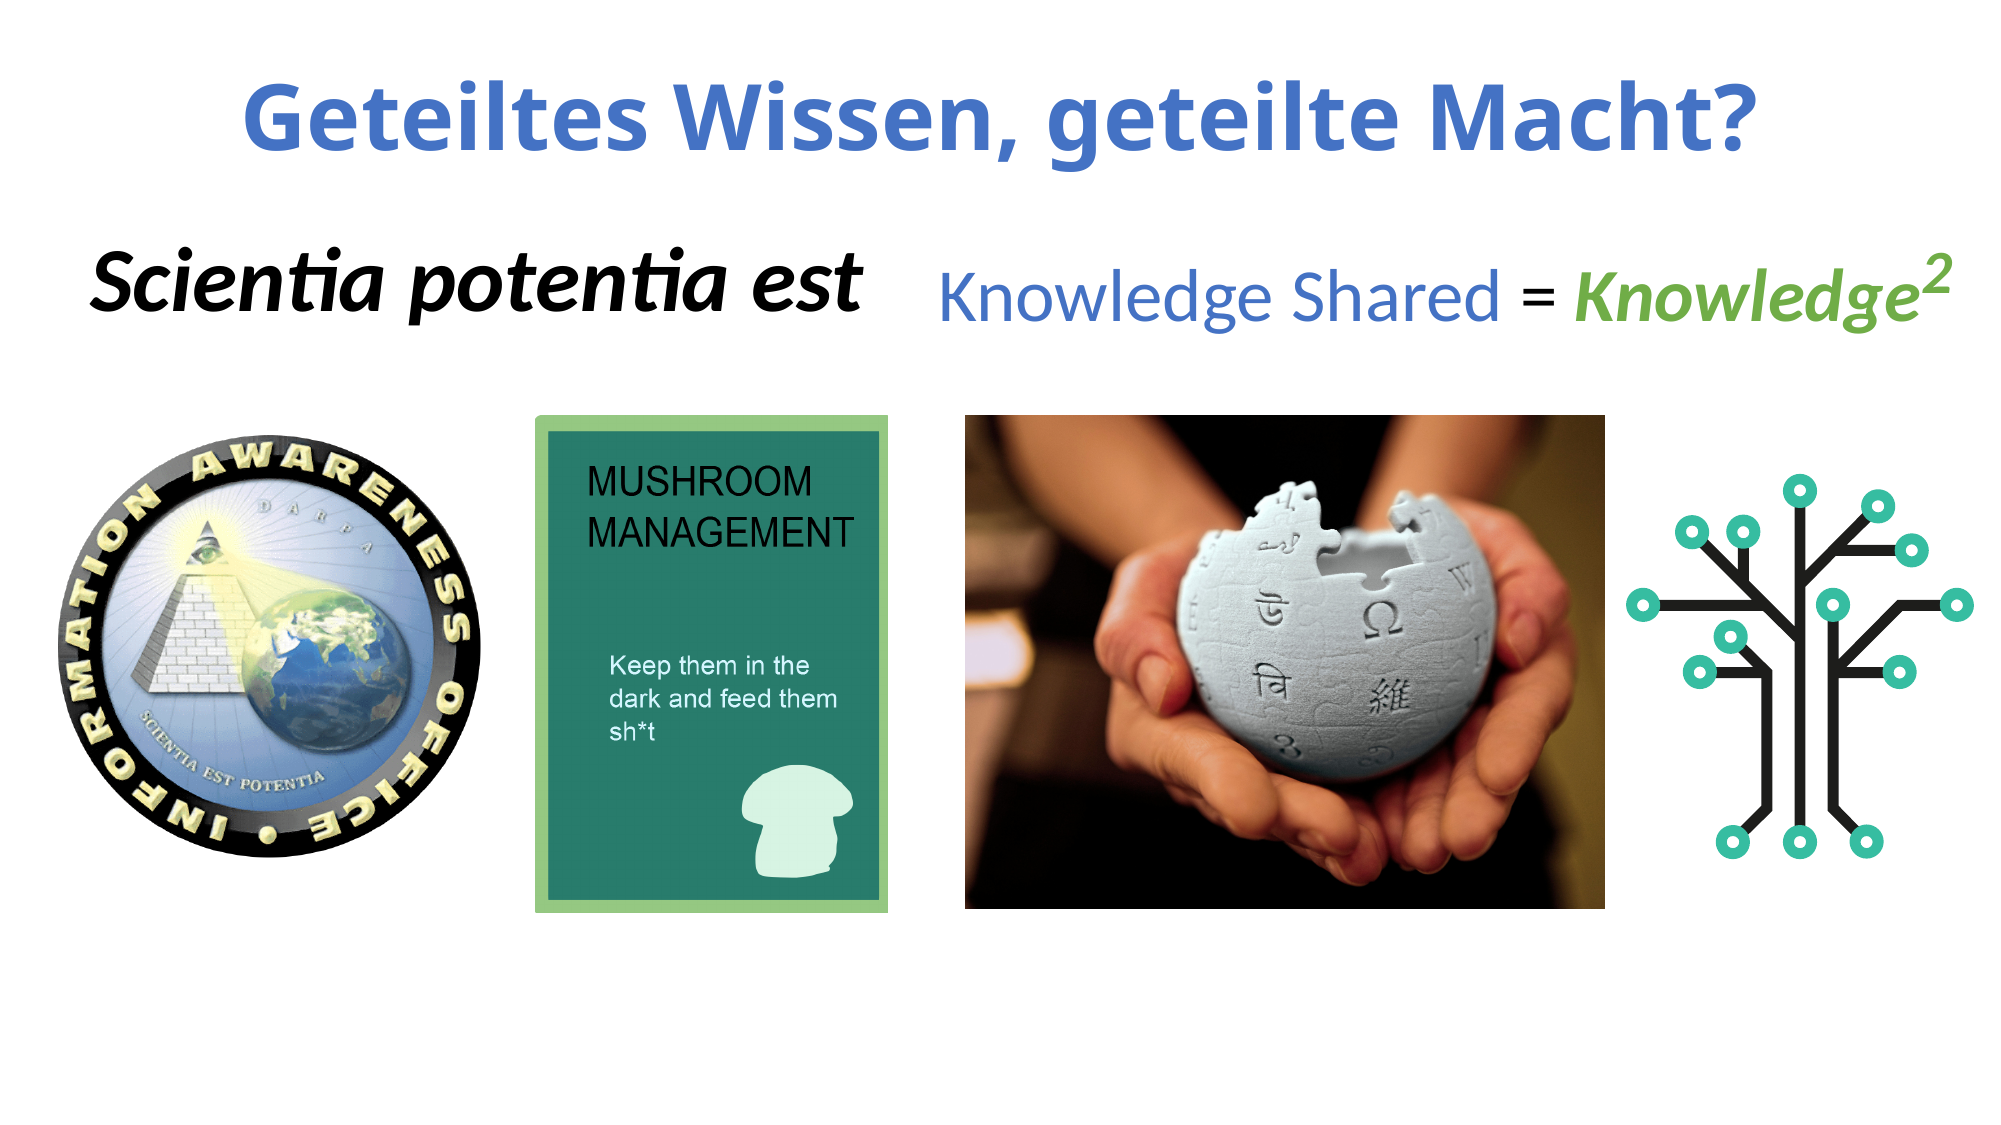

# Geteiltes Wissen, geteilte Macht?
Scientia potentia est
Knowledge Shared = Knowledge2
By Zelena zaba - Own work, CC BY-SA 4.0, https://commons.wikimedia.org/w/index.php?curid=36483382